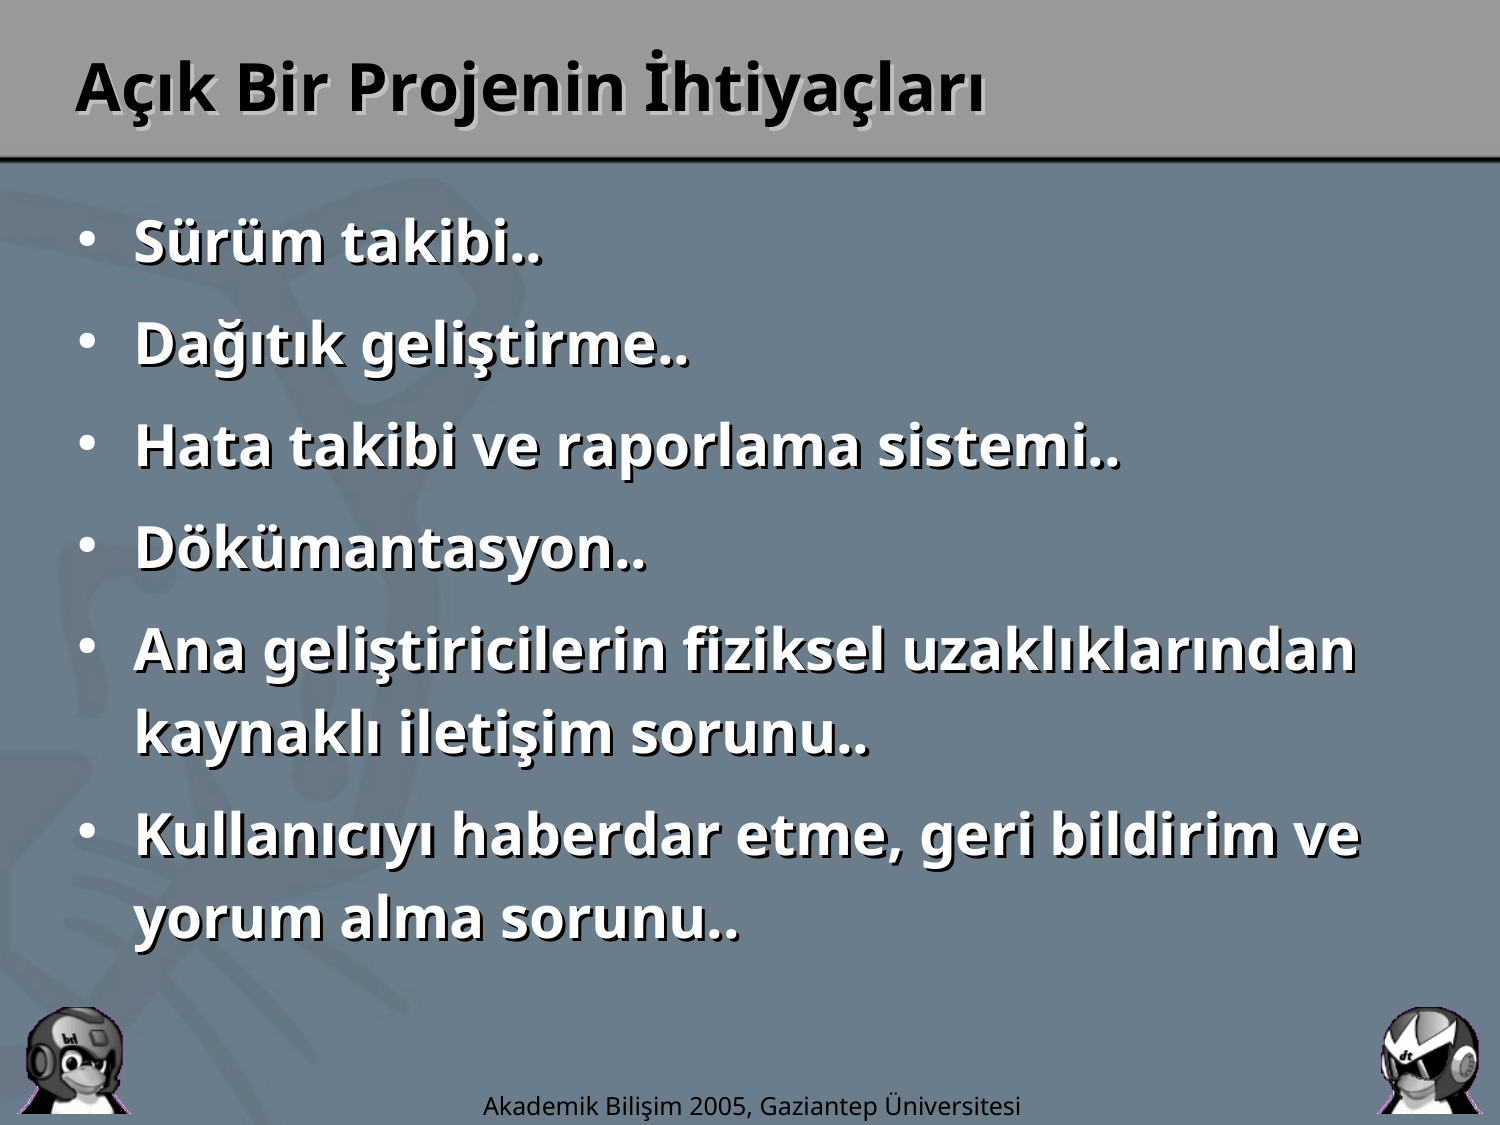

# Açık Bir Projenin İhtiyaçları
Sürüm takibi..
Dağıtık geliştirme..
Hata takibi ve raporlama sistemi..
Dökümantasyon..
Ana geliştiricilerin fiziksel uzaklıklarından kaynaklı iletişim sorunu..
Kullanıcıyı haberdar etme, geri bildirim ve yorum alma sorunu..